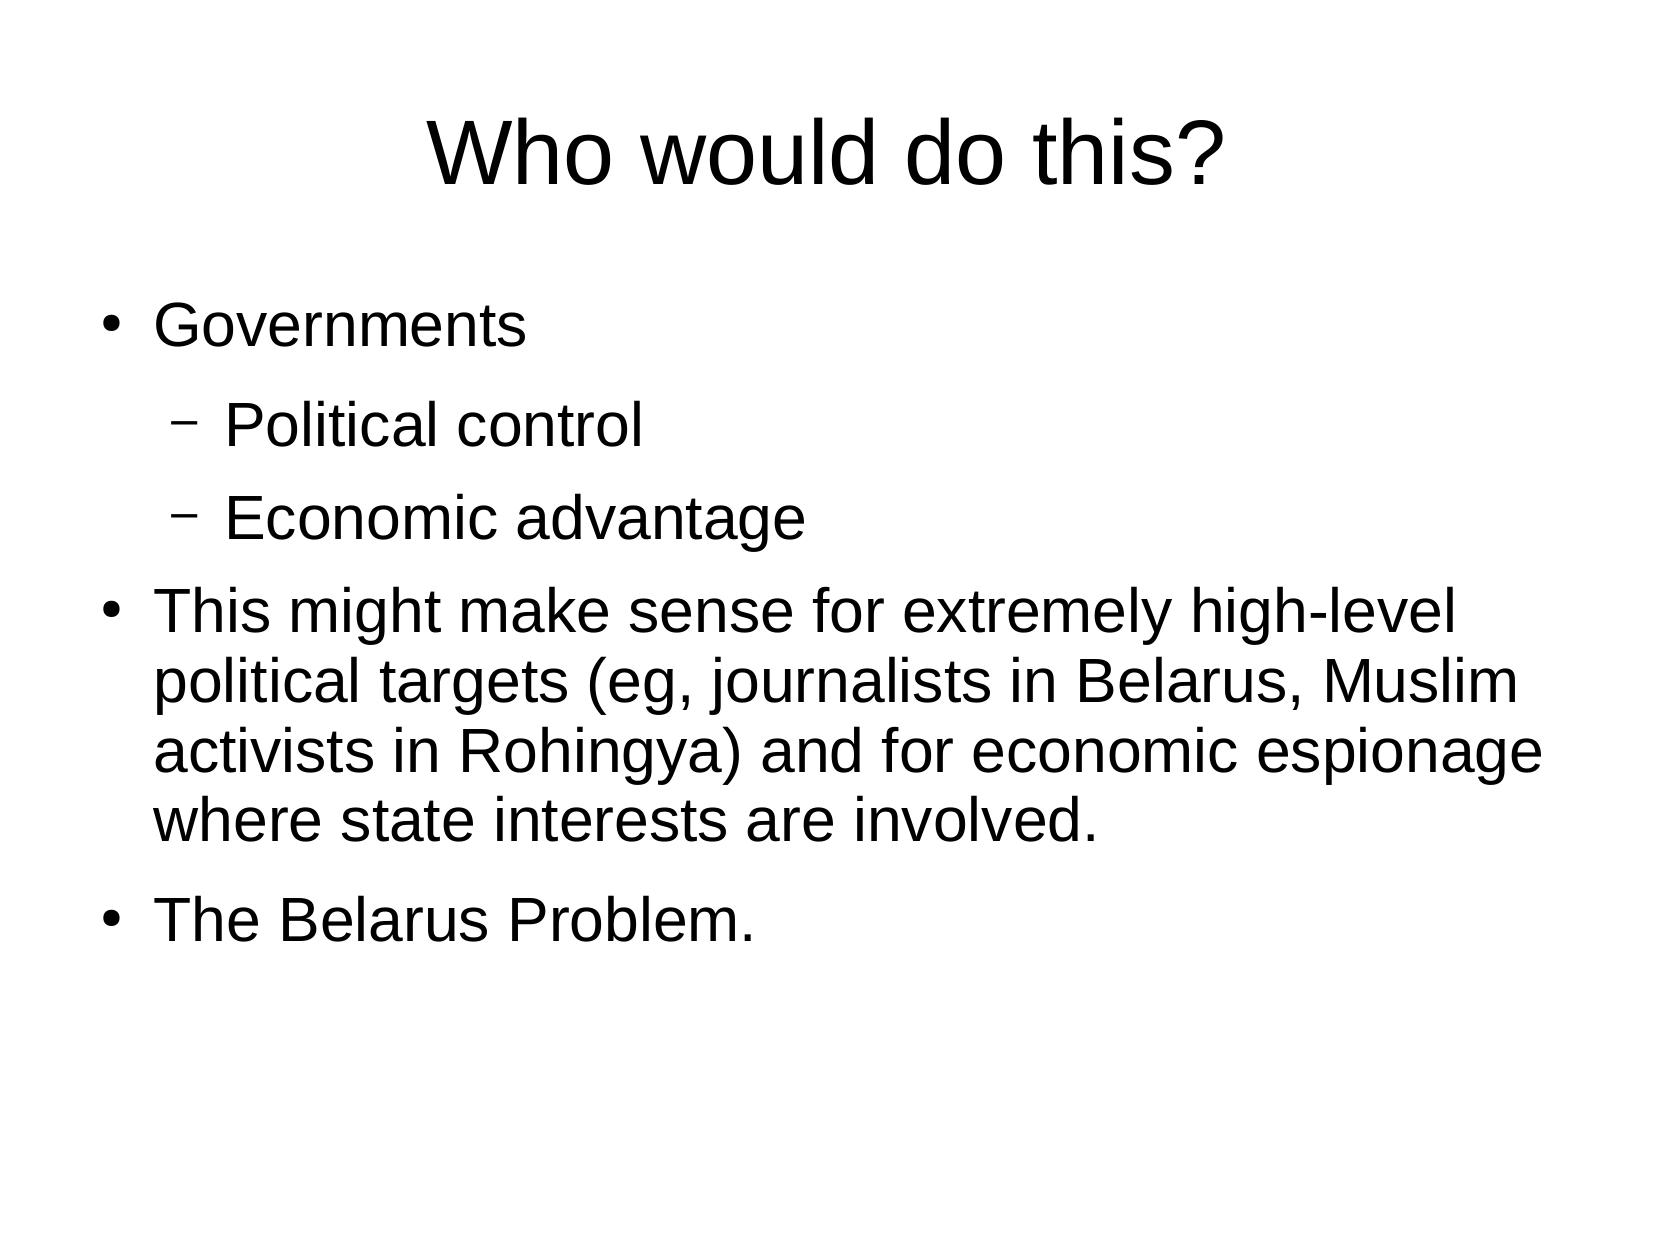

# Who would do this?
Governments
Political control
Economic advantage
This might make sense for extremely high-level political targets (eg, journalists in Belarus, Muslim activists in Rohingya) and for economic espionage where state interests are involved.
The Belarus Problem.